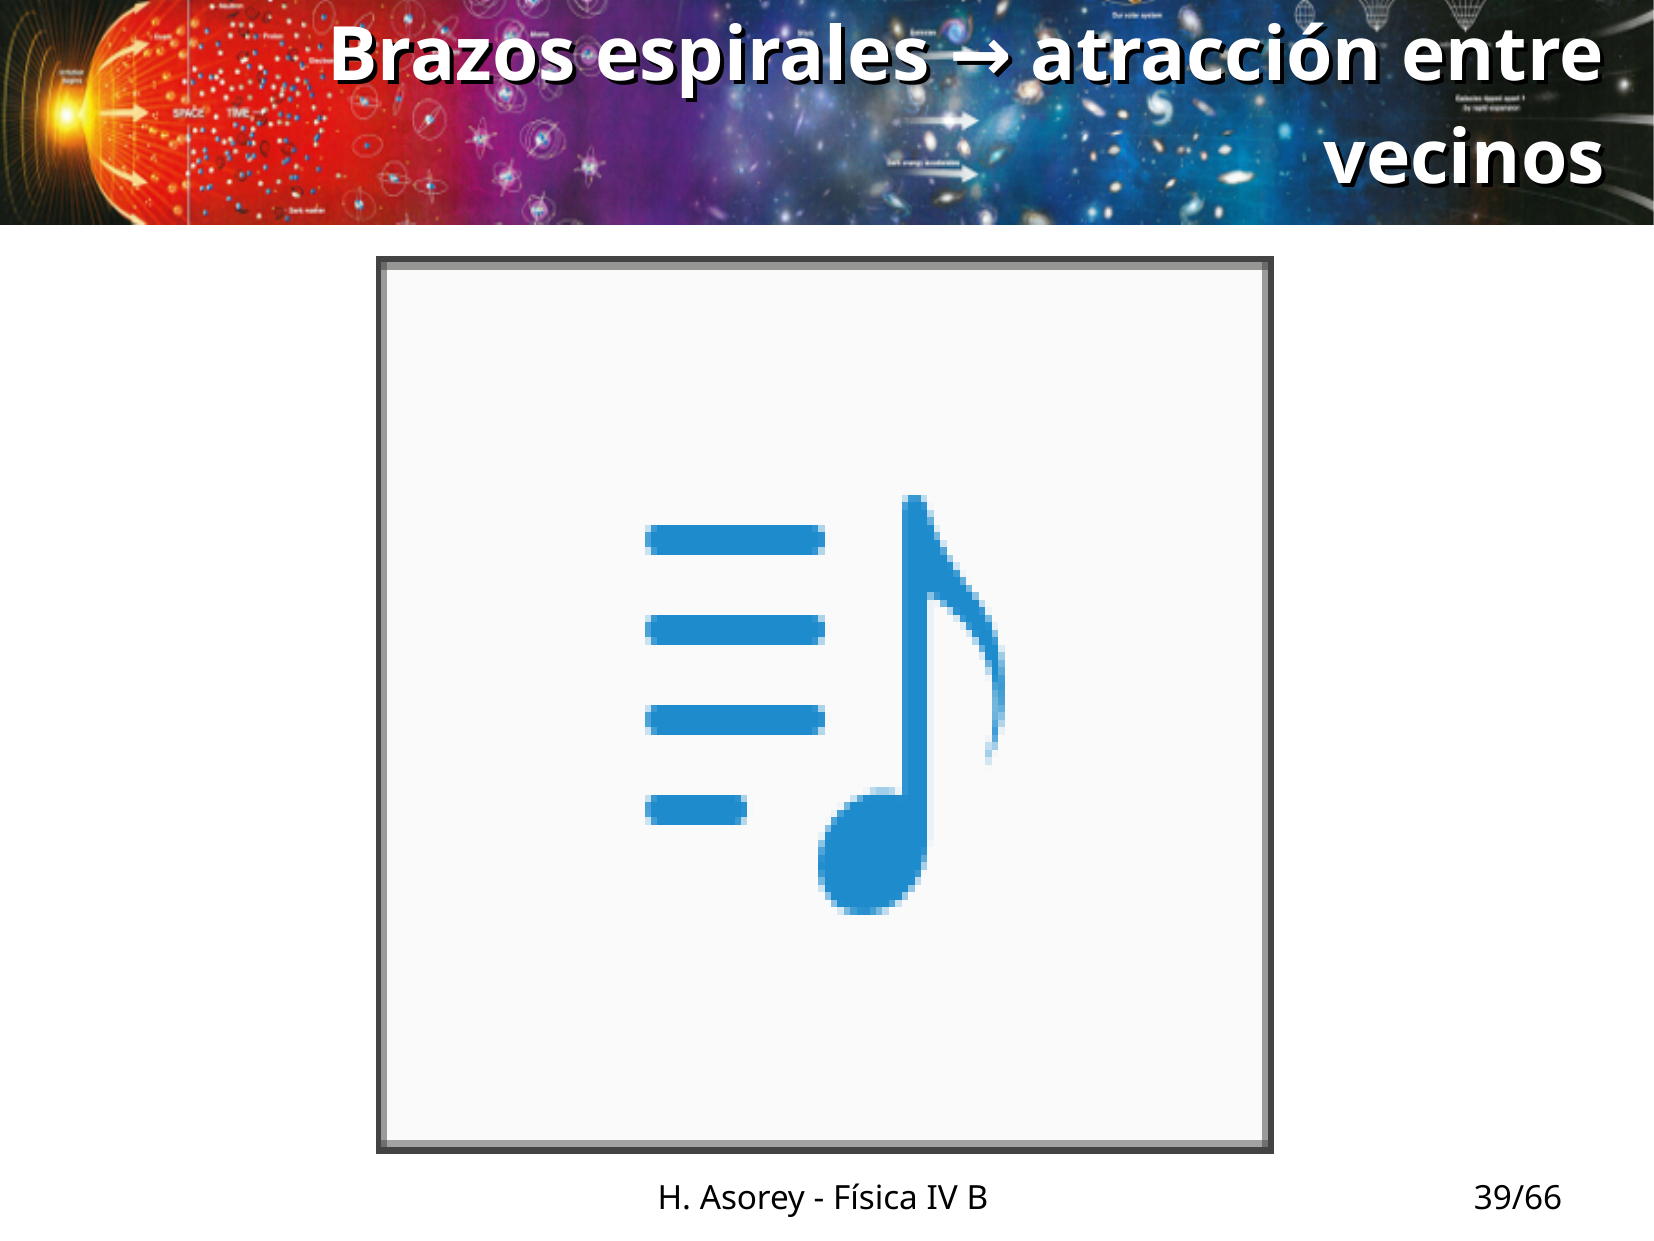

# Brazos espirales → atracción entre vecinos
H. Asorey - Física IV B
39